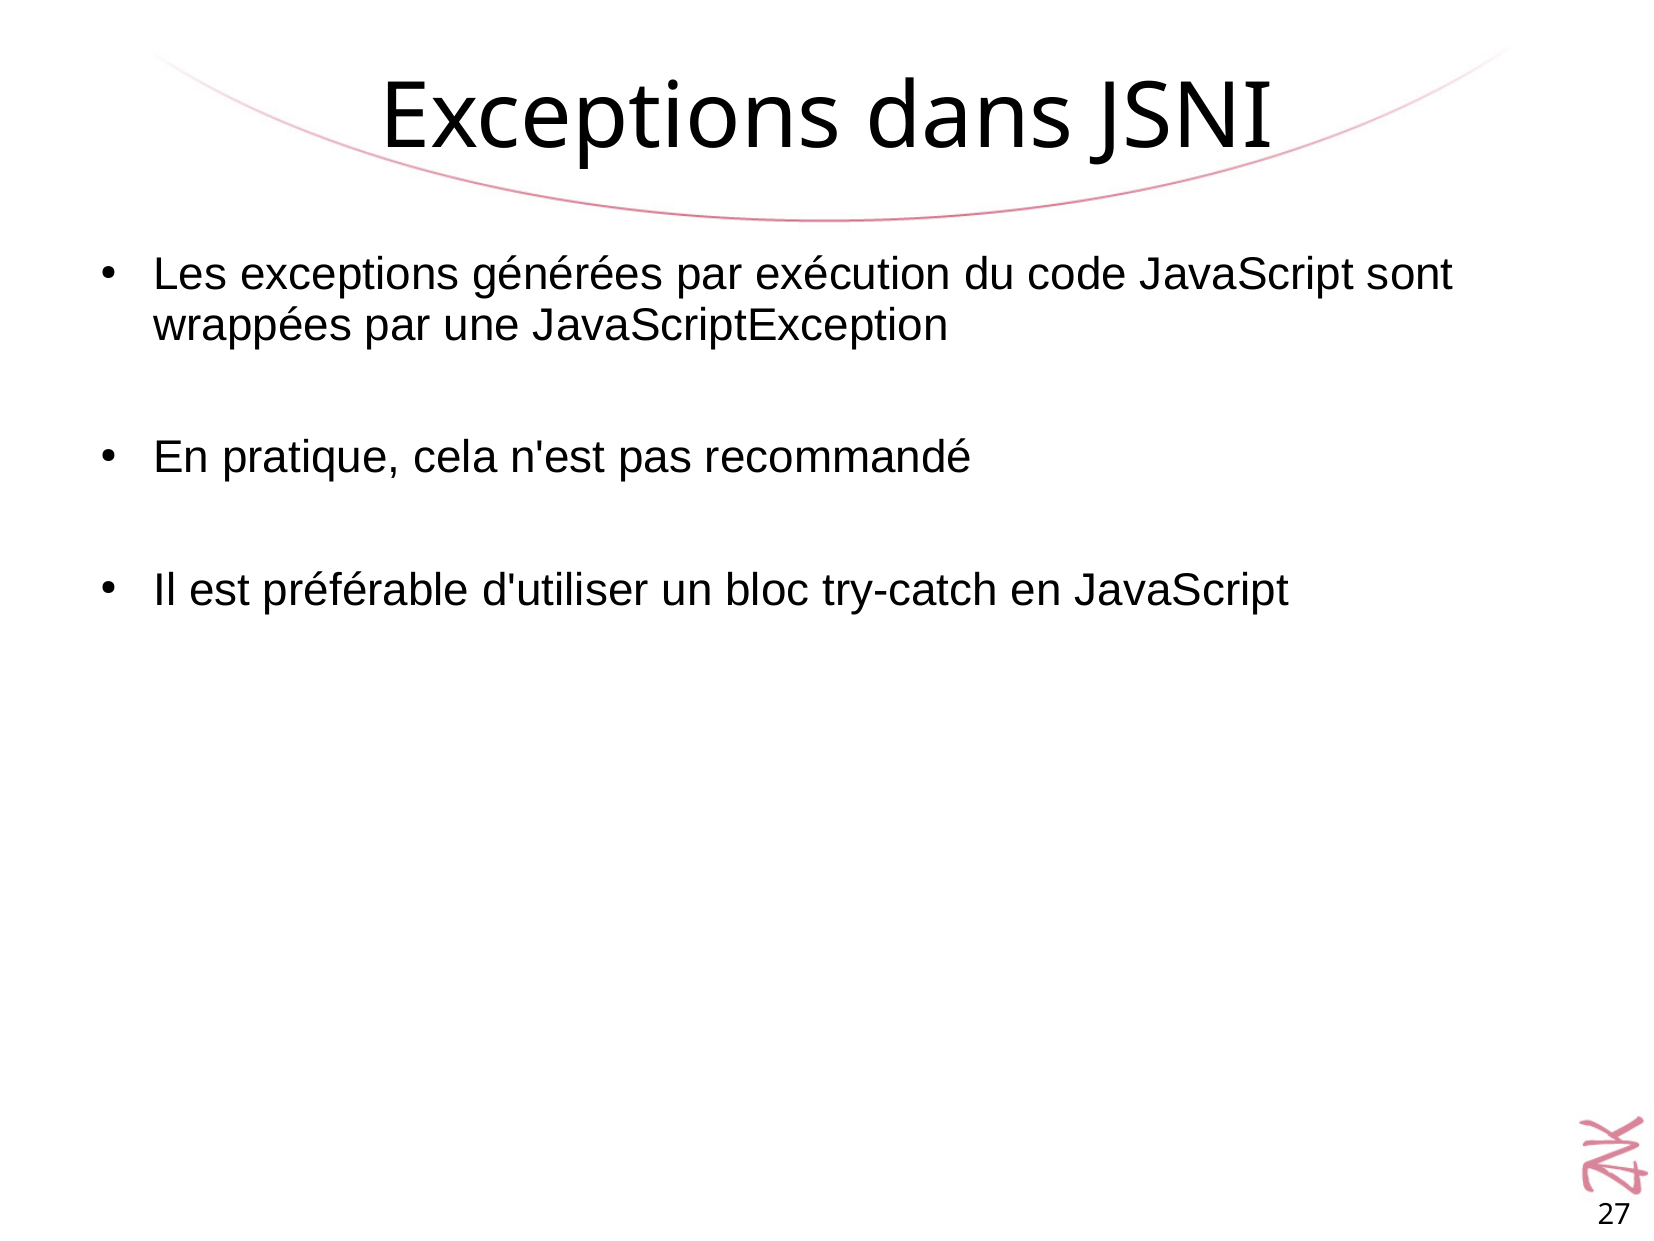

# Exceptions dans JSNI
Les exceptions générées par exécution du code JavaScript sont wrappées par une JavaScriptException
En pratique, cela n'est pas recommandé
Il est préférable d'utiliser un bloc try-catch en JavaScript
27